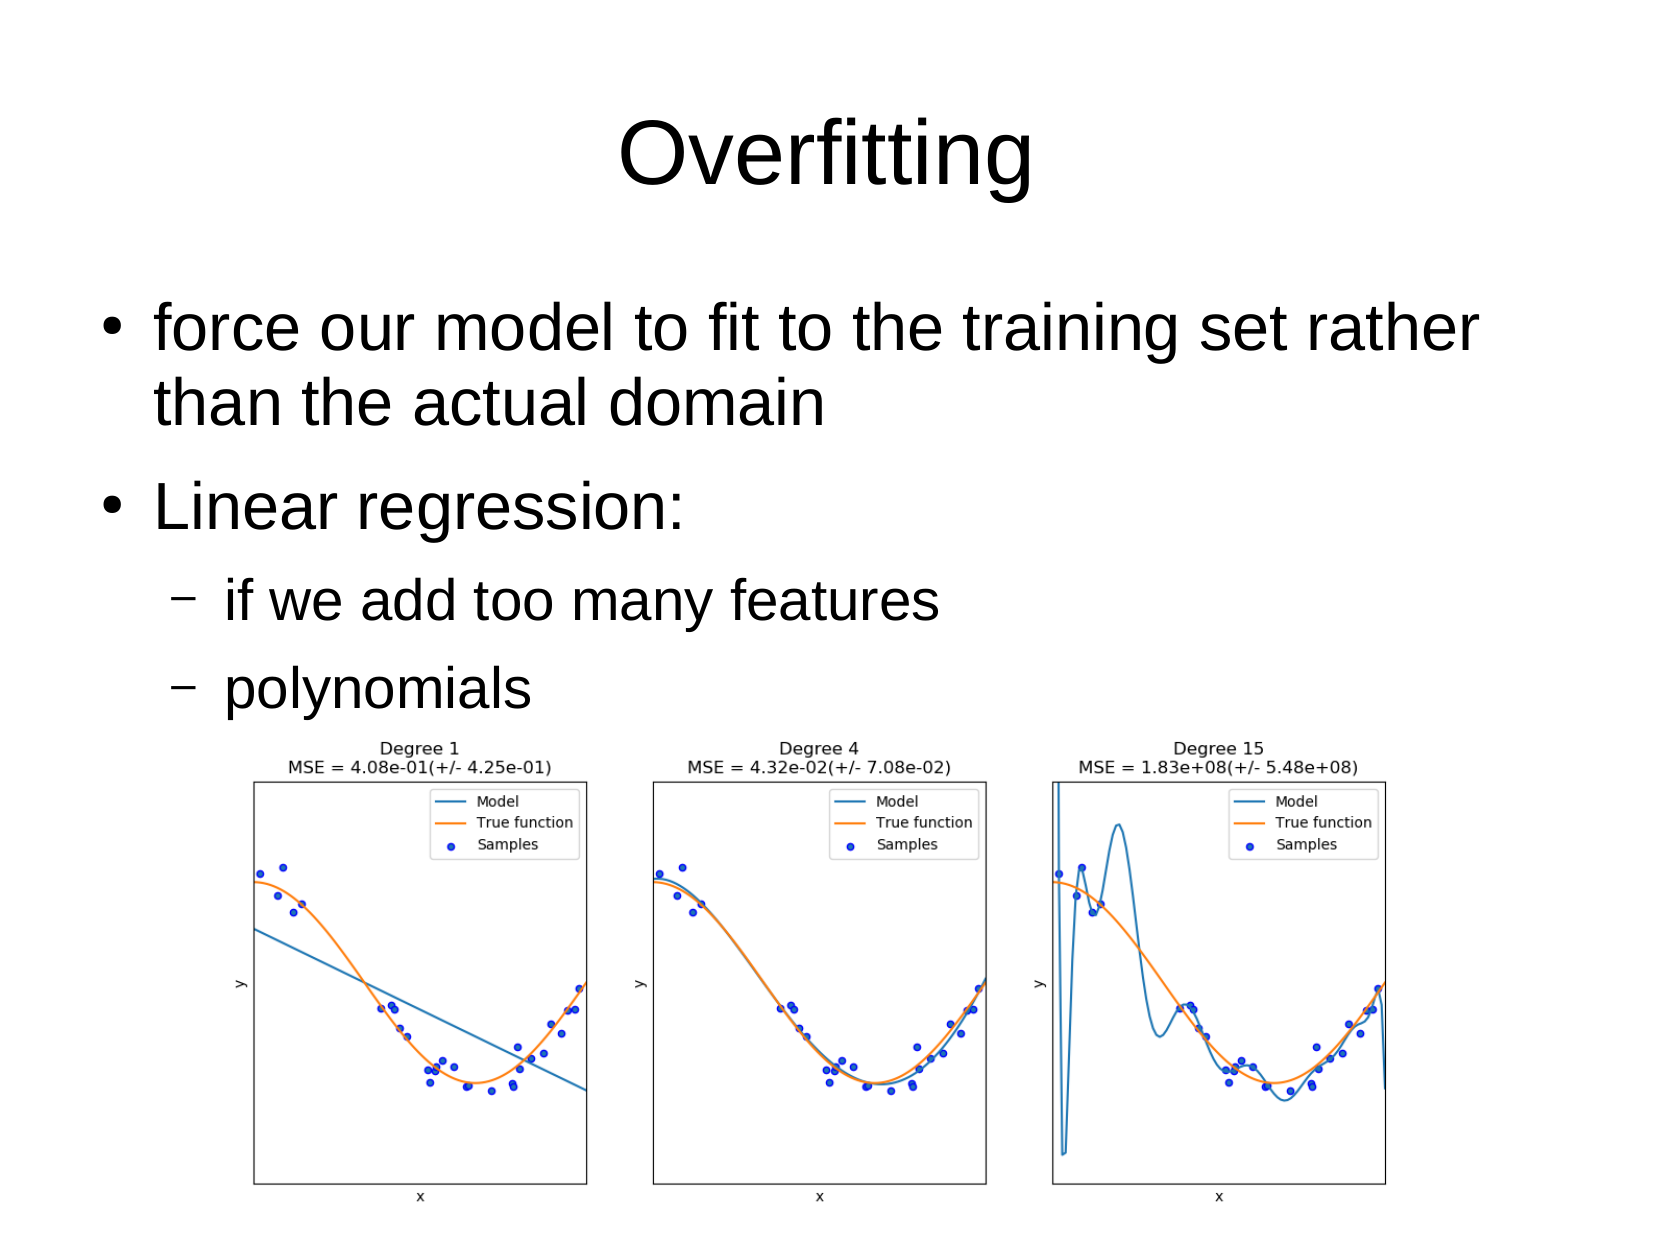

# Overfitting
force our model to fit to the training set rather than the actual domain
Linear regression:
if we add too many features
polynomials